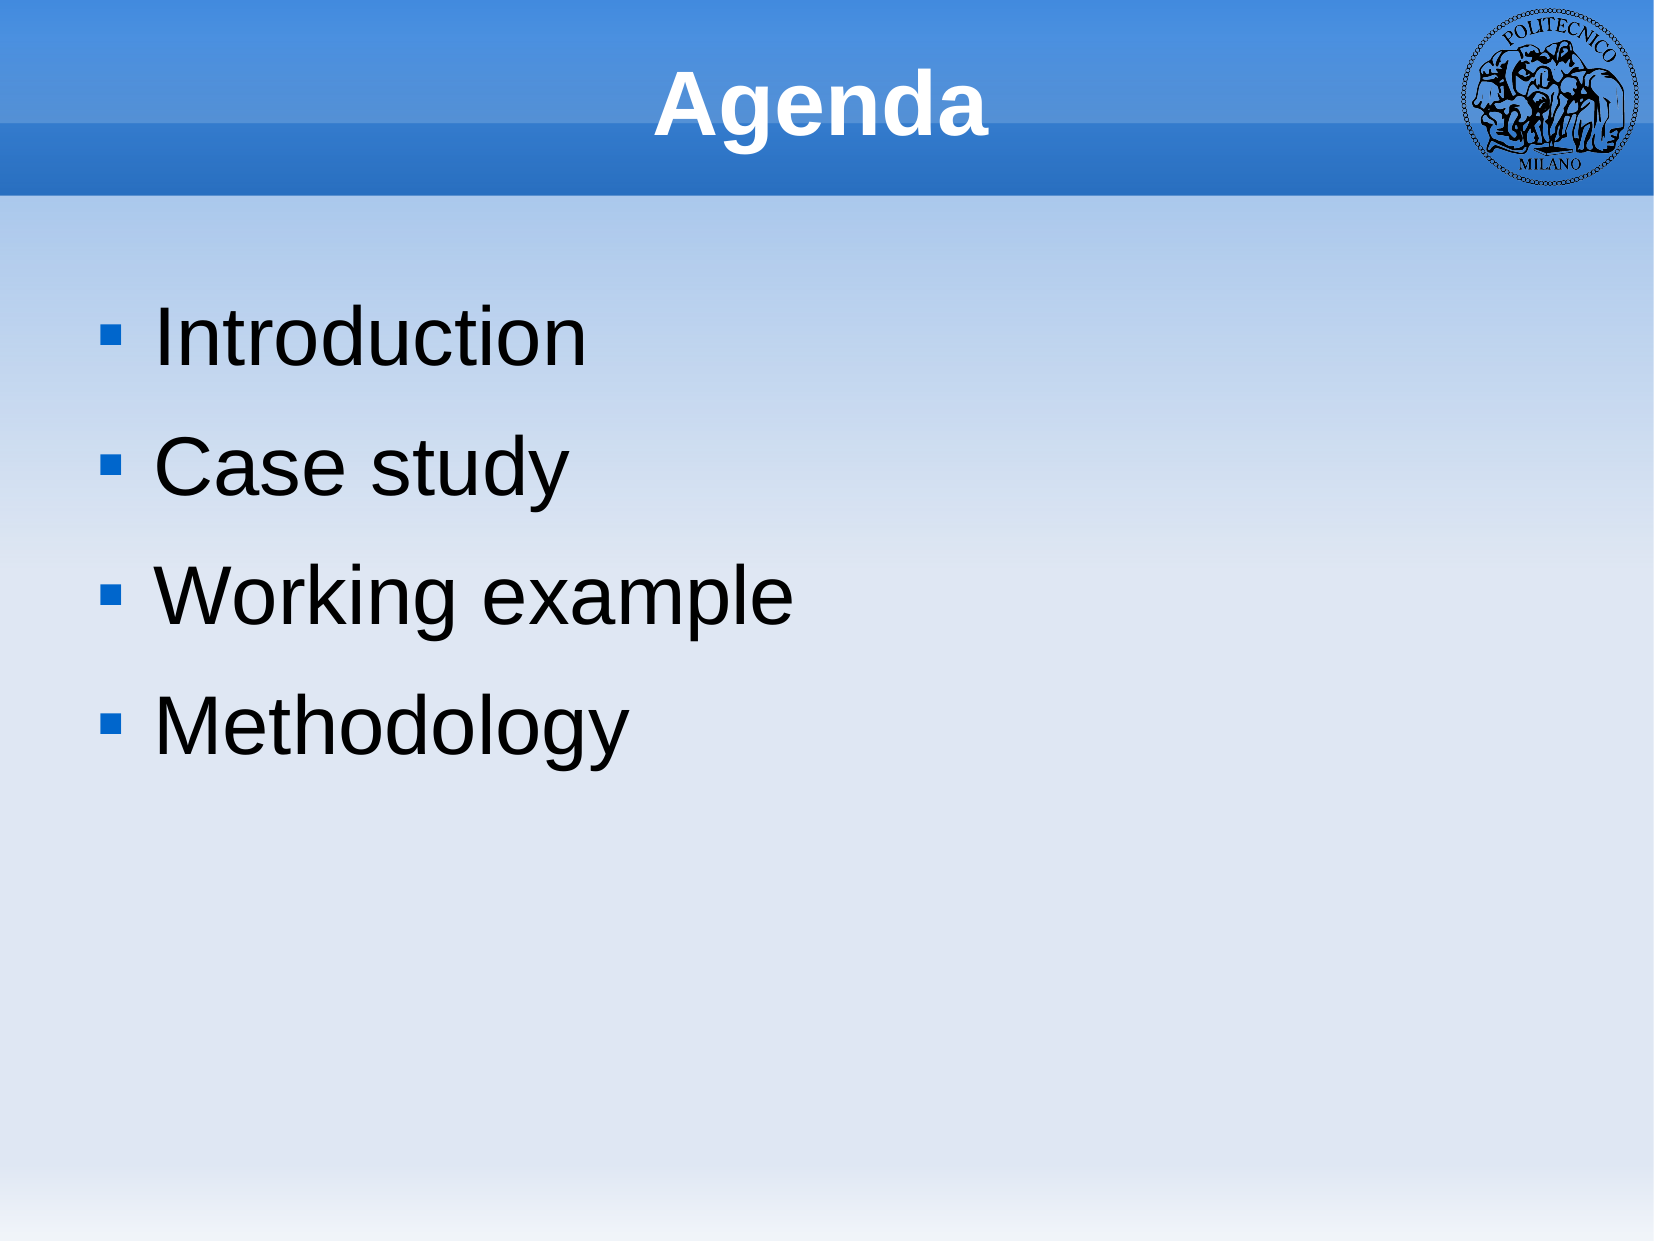

# Agenda
Introduction
Case study
Working example
Methodology